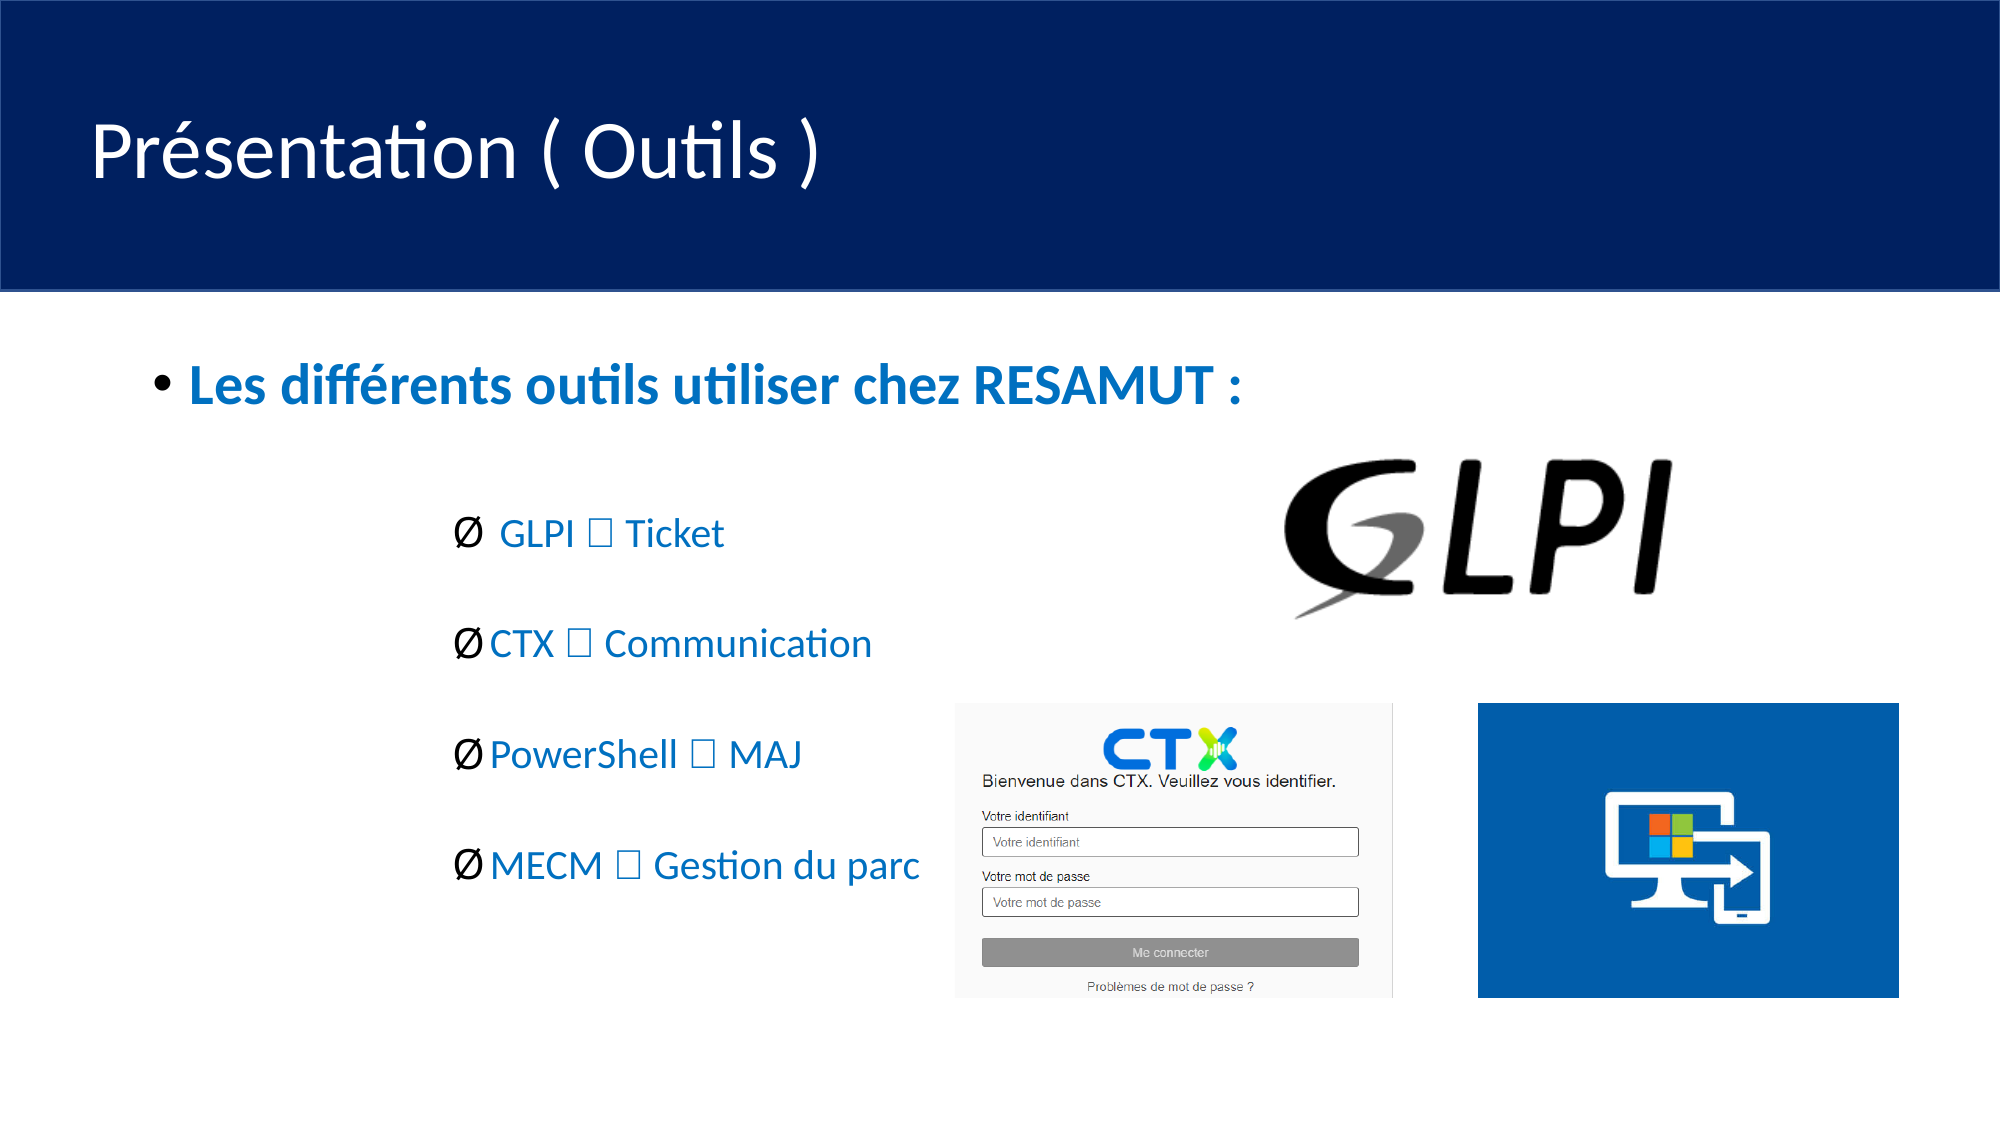

Présentation ( Outils )
#
Les différents outils utiliser chez RESAMUT :
 GLPI  Ticket
CTX  Communication
PowerShell  MAJ
MECM  Gestion du parc